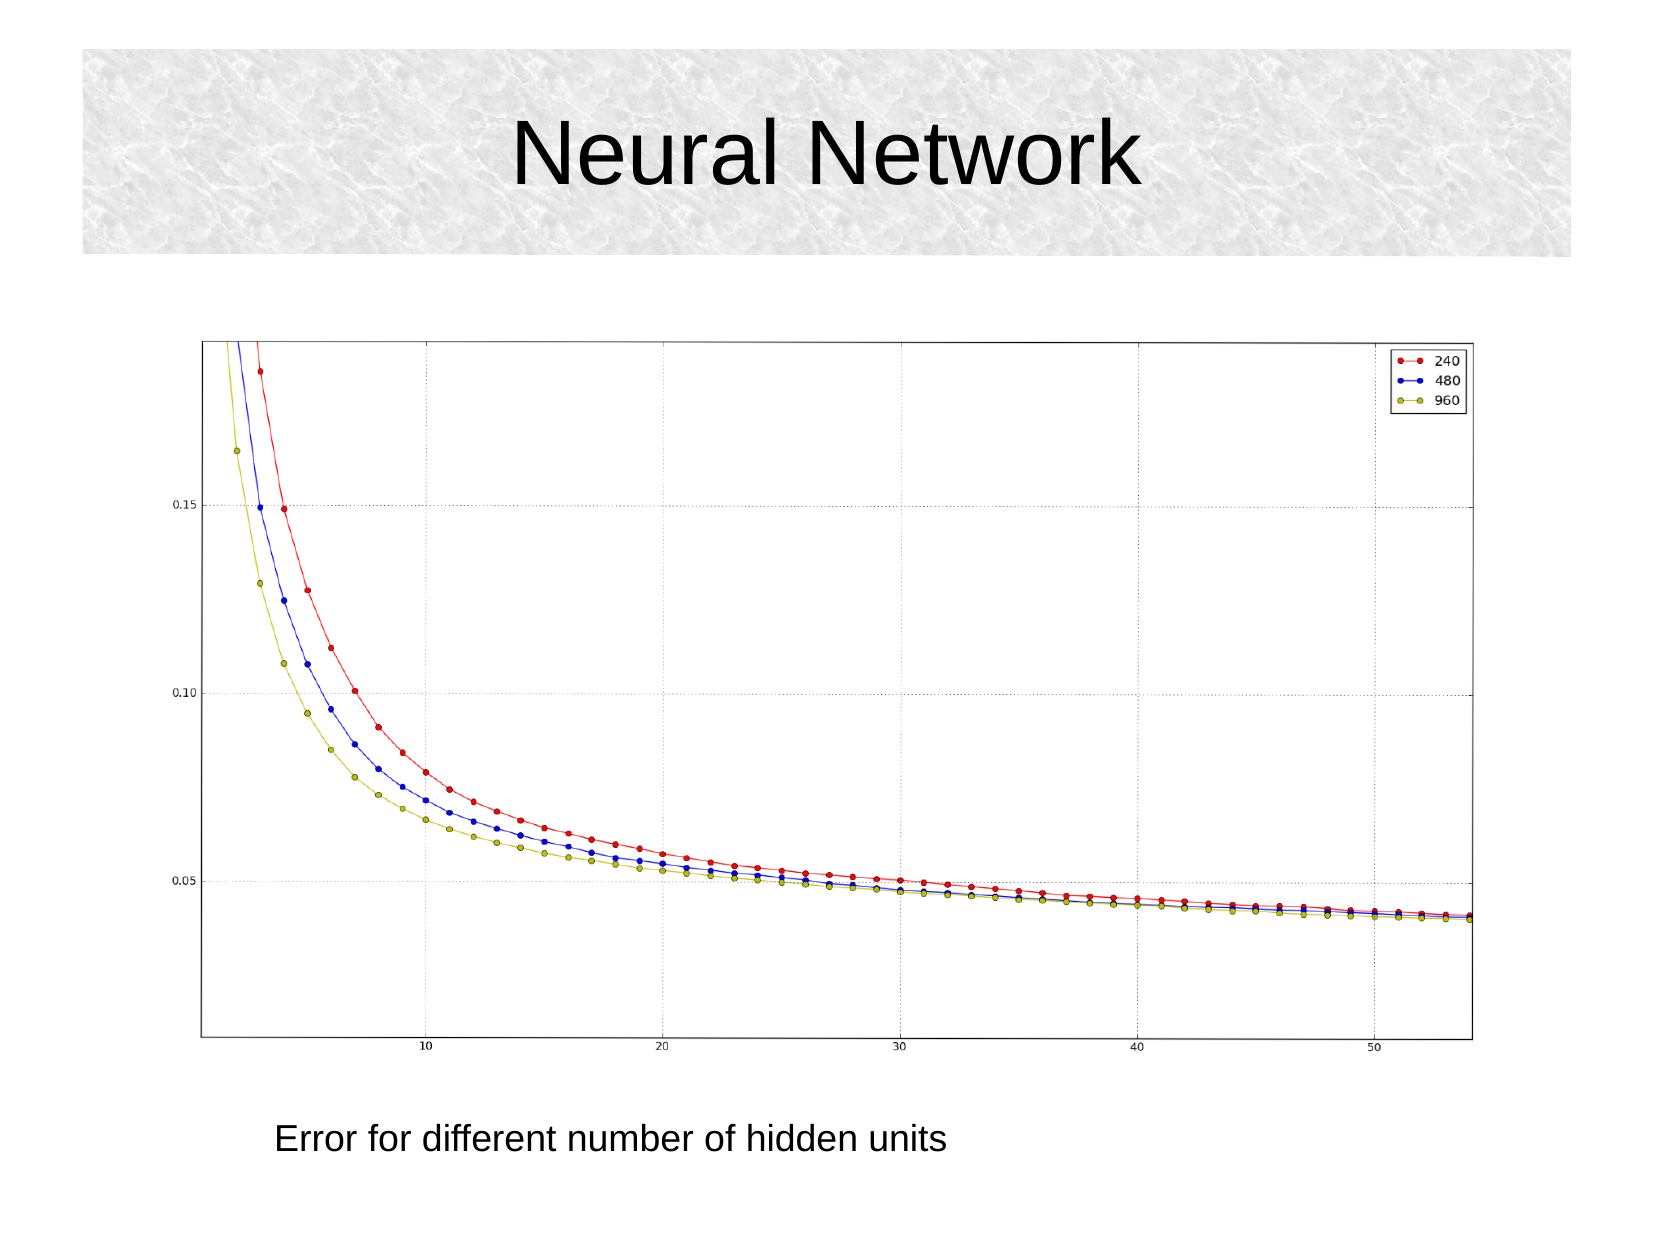

# Neural Network
Error for different number of hidden units